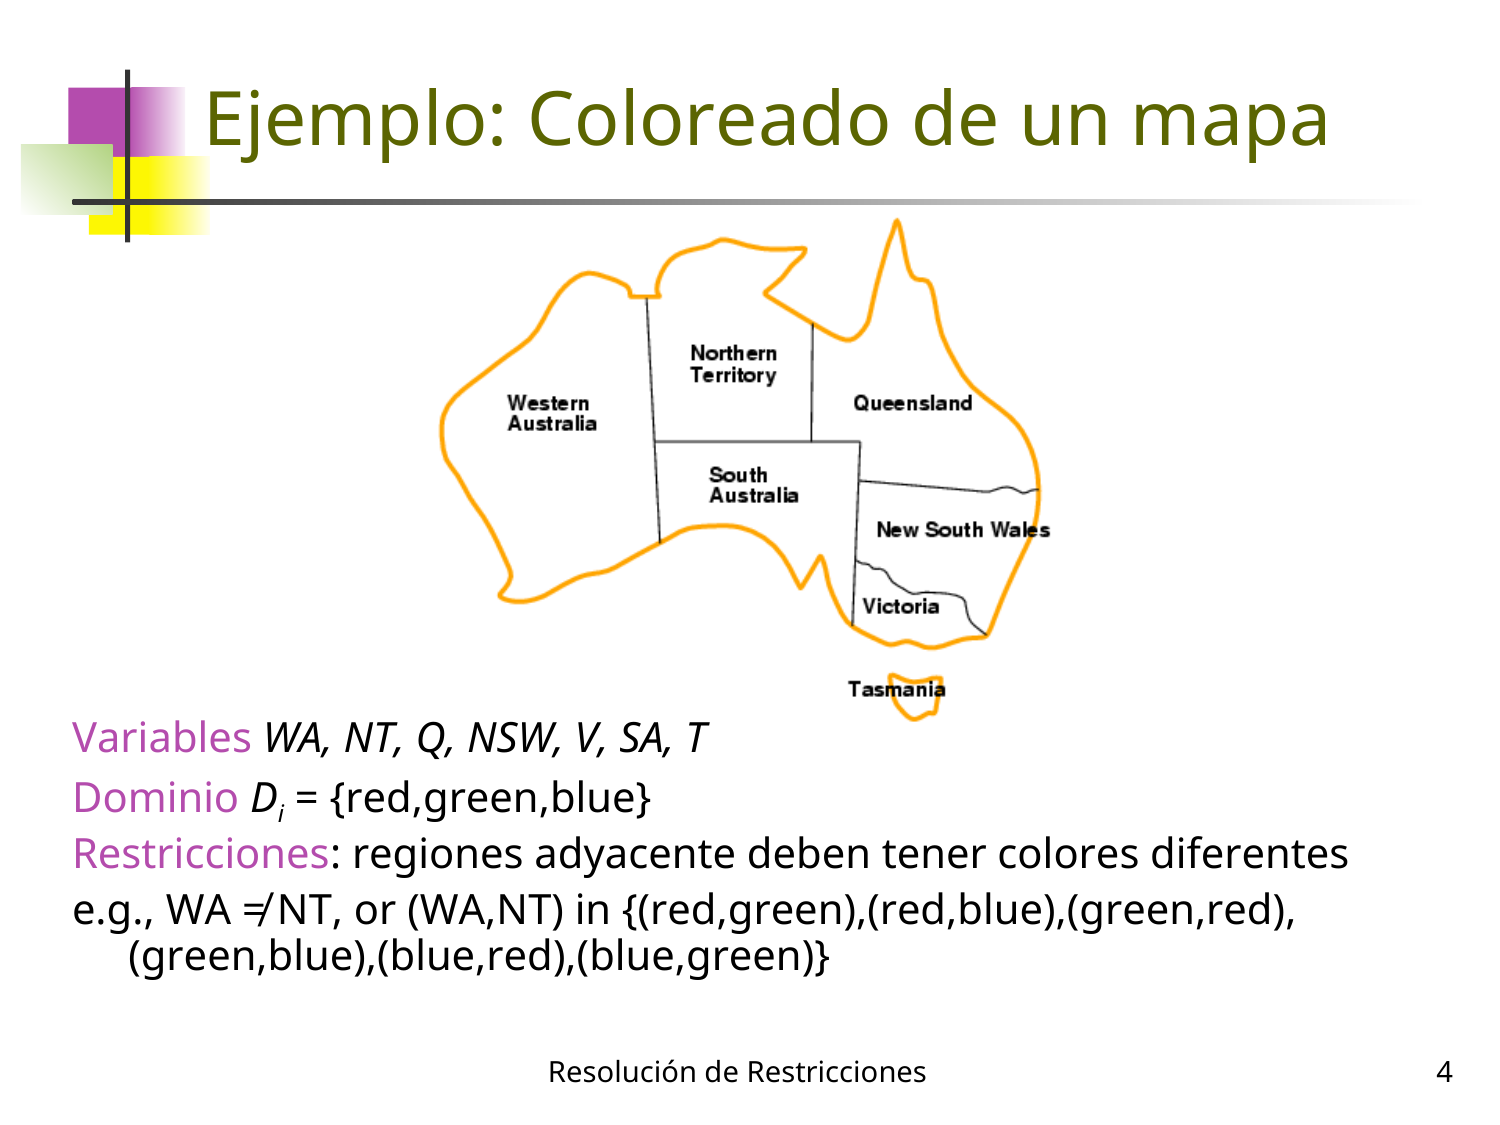

# Ejemplo: Coloreado de un mapa
Variables WA, NT, Q, NSW, V, SA, T
Dominio Di = {red,green,blue}
Restricciones: regiones adyacente deben tener colores diferentes
e.g., WA ≠ NT, or (WA,NT) in {(red,green),(red,blue),(green,red), (green,blue),(blue,red),(blue,green)}
Resolución de Restricciones
4